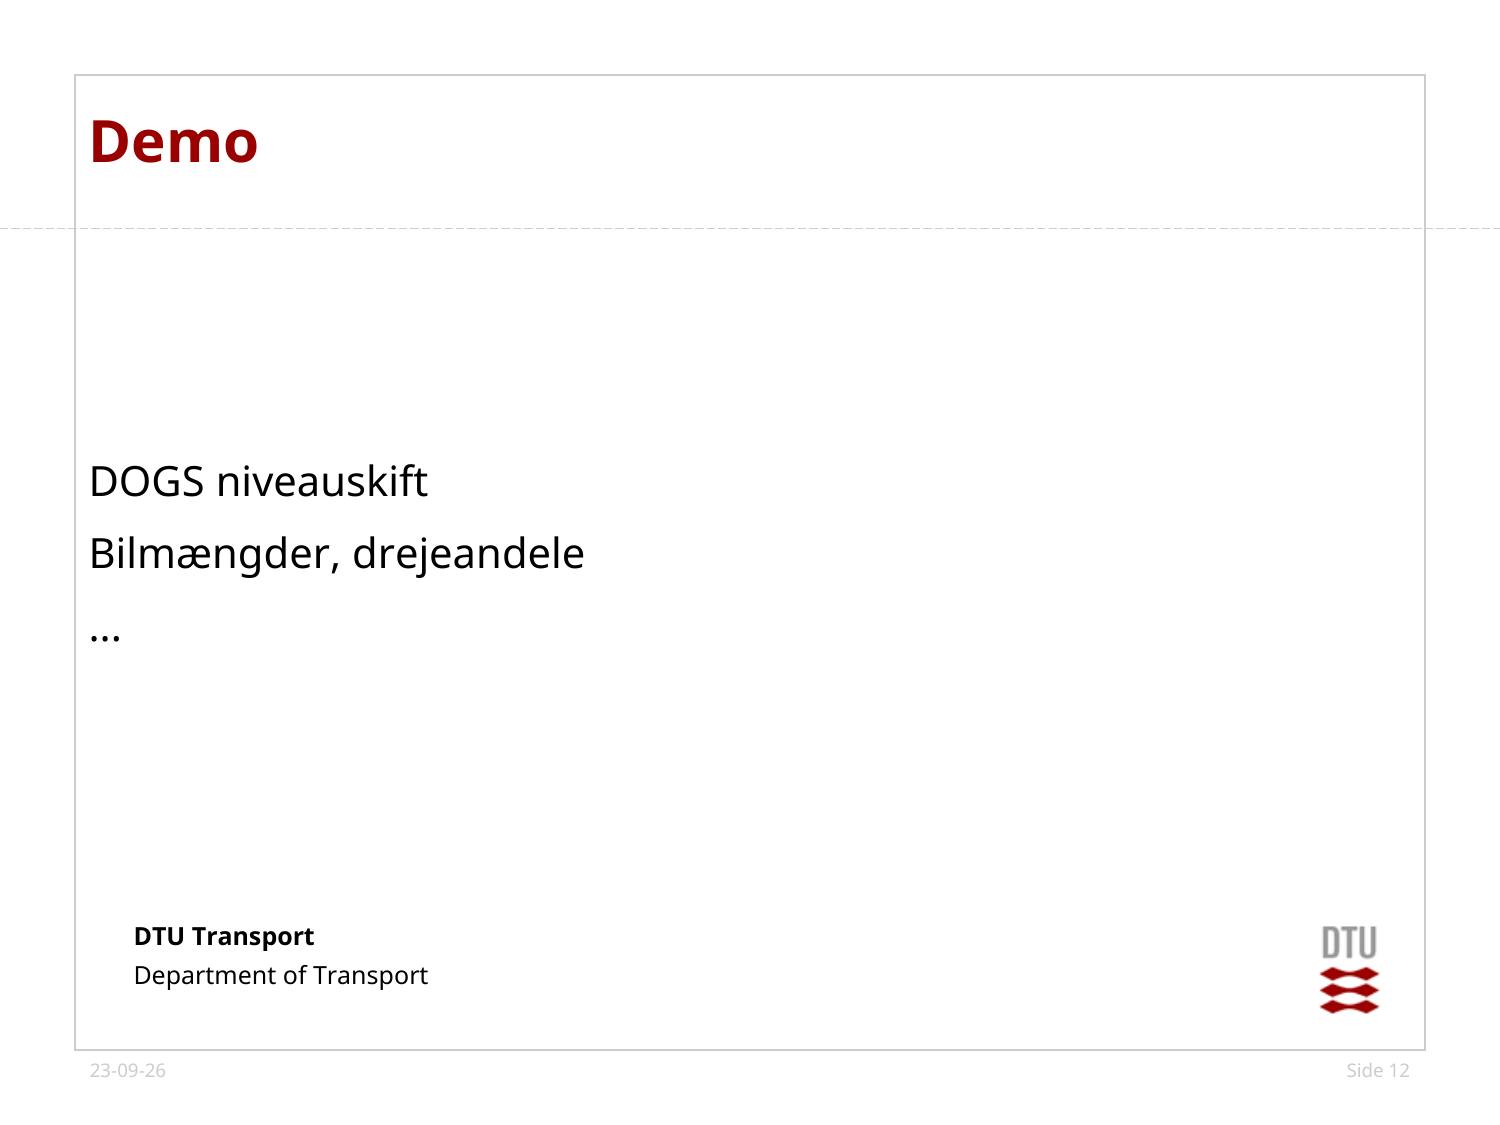

# Demo
DOGS niveauskift
Bilmængder, drejeandele
...